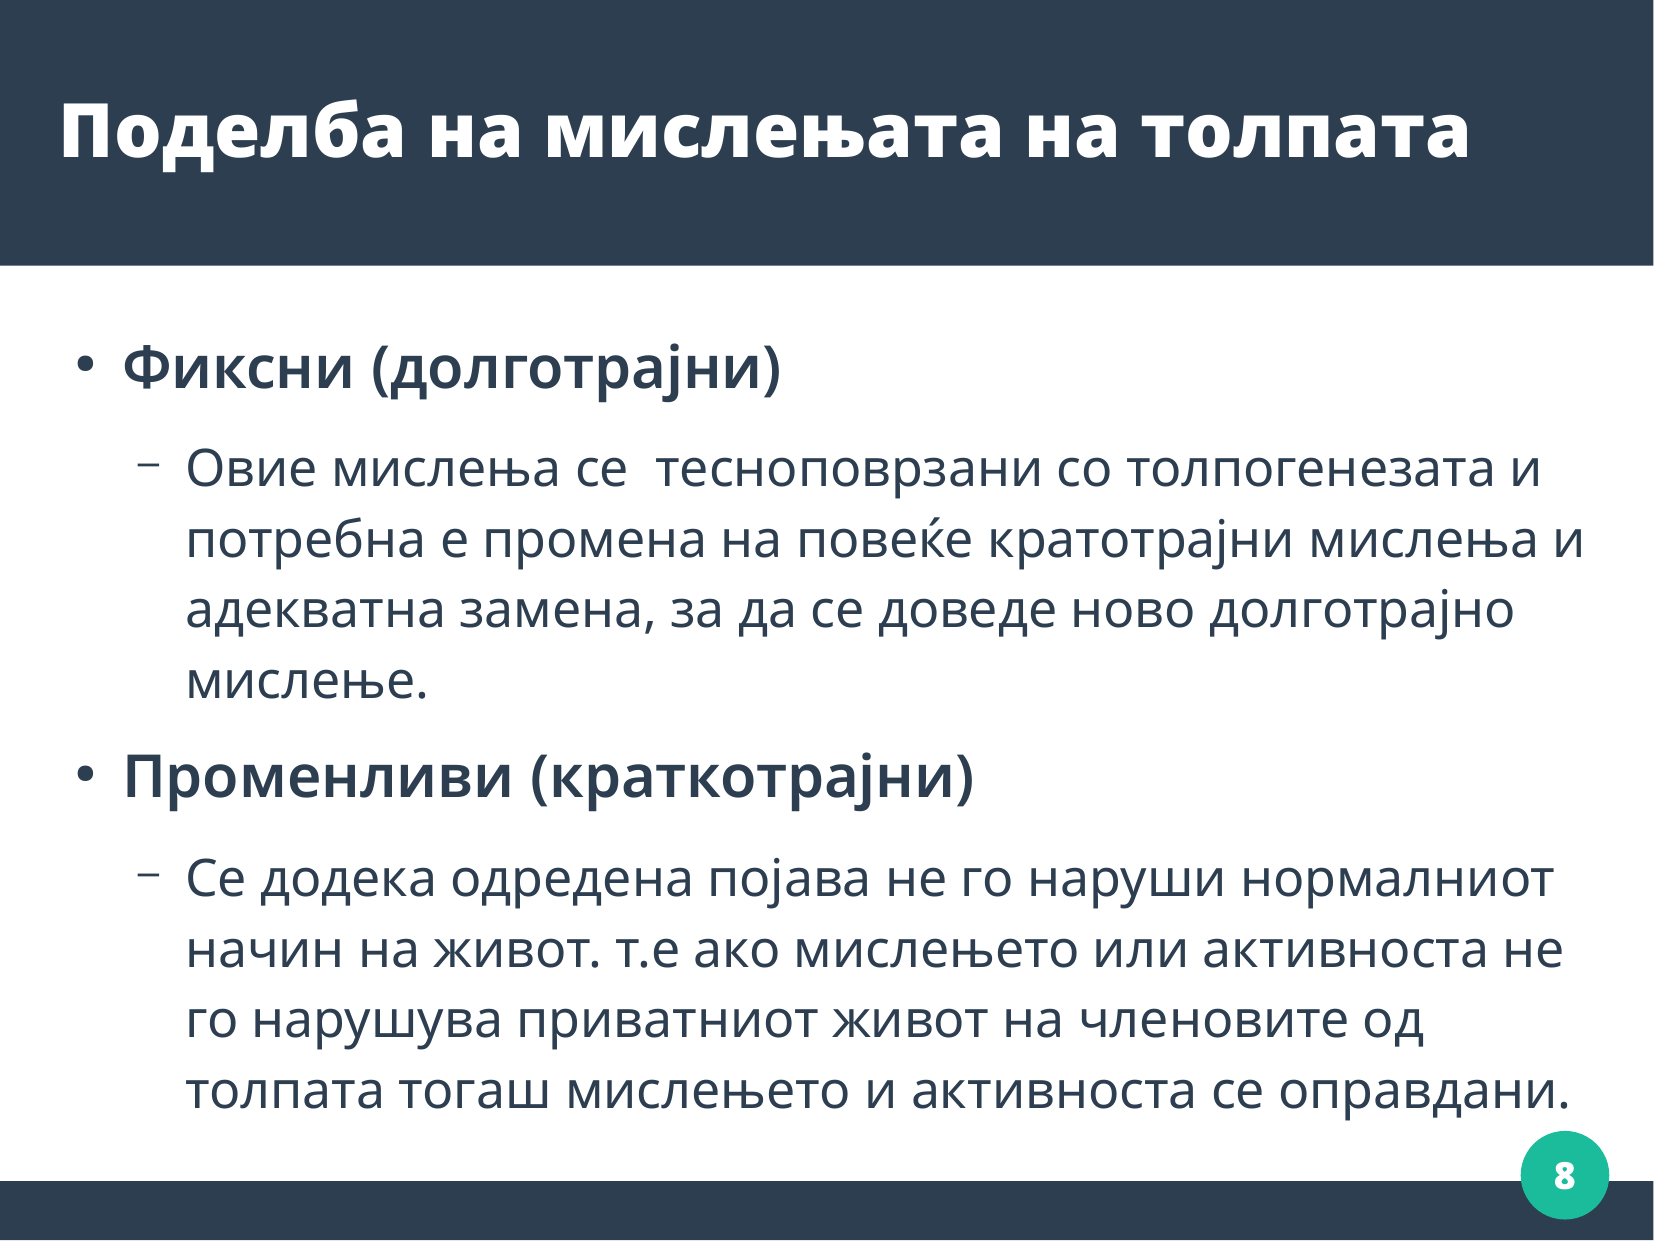

# Поделба на мислењата на толпата
Фиксни (долготрајни)
Овие мислења се тесноповрзани со толпогенезата и потребна е промена на повеќе кратотрајни мислења и адекватна замена, за да се доведе ново долготрајно мислење.
Променливи (краткотрајни)
Се додека одредена појава не го наруши нормалниот начин на живот. т.е ако мислењето или активноста не го нарушува приватниот живот на членовите од толпата тогаш мислењето и активноста се оправдани.
8